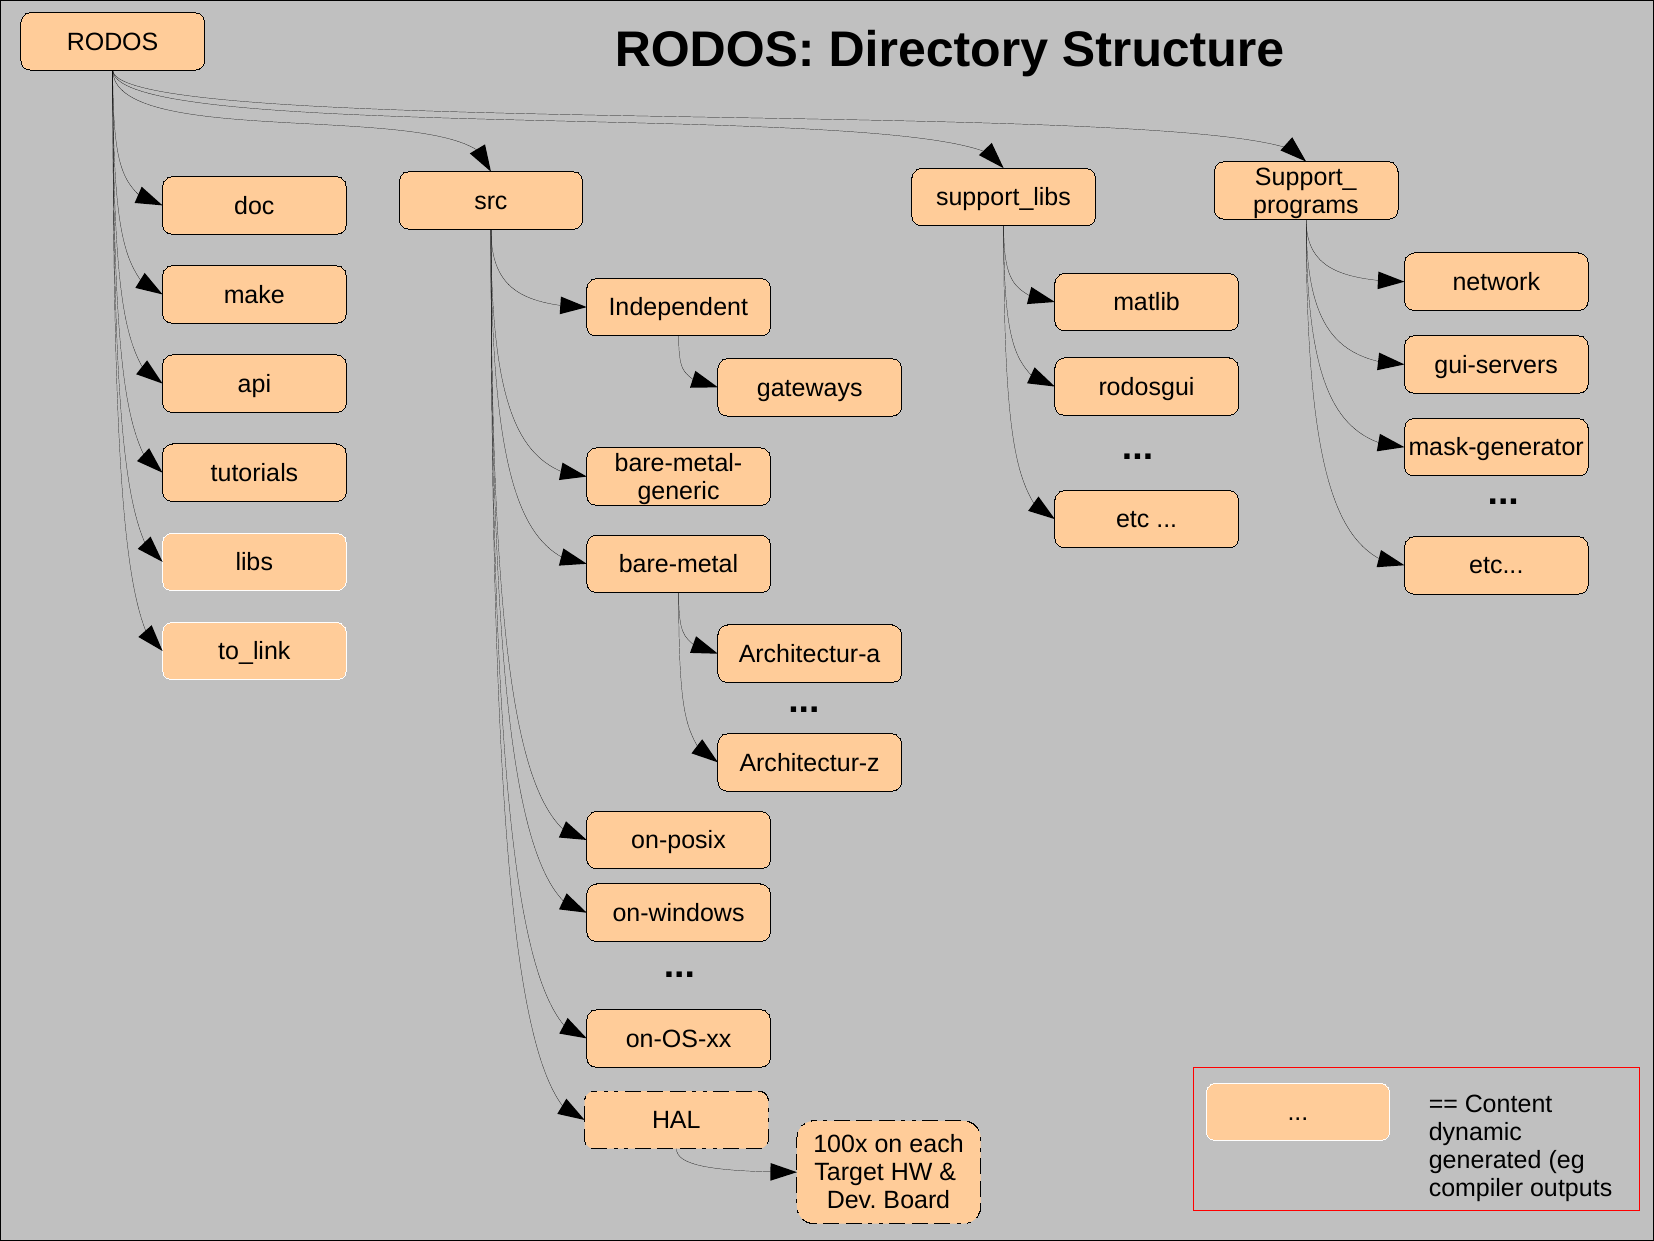

RODOS
RODOS: Directory Structure
Support_
programs
support_libs
src
doc
network
make
matlib
Independent
gui-servers
api
rodosgui
gateways
...
mask-generator
tutorials
bare-metal-
generic
...
etc ...
libs
bare-metal
etc...
to_link
Architectur-a
...
Architectur-z
on-posix
on-windows
...
on-OS-xx
== Content
dynamic
generated (eg
compiler outputs
...
HAL
100x on each
Target HW &
Dev. Board